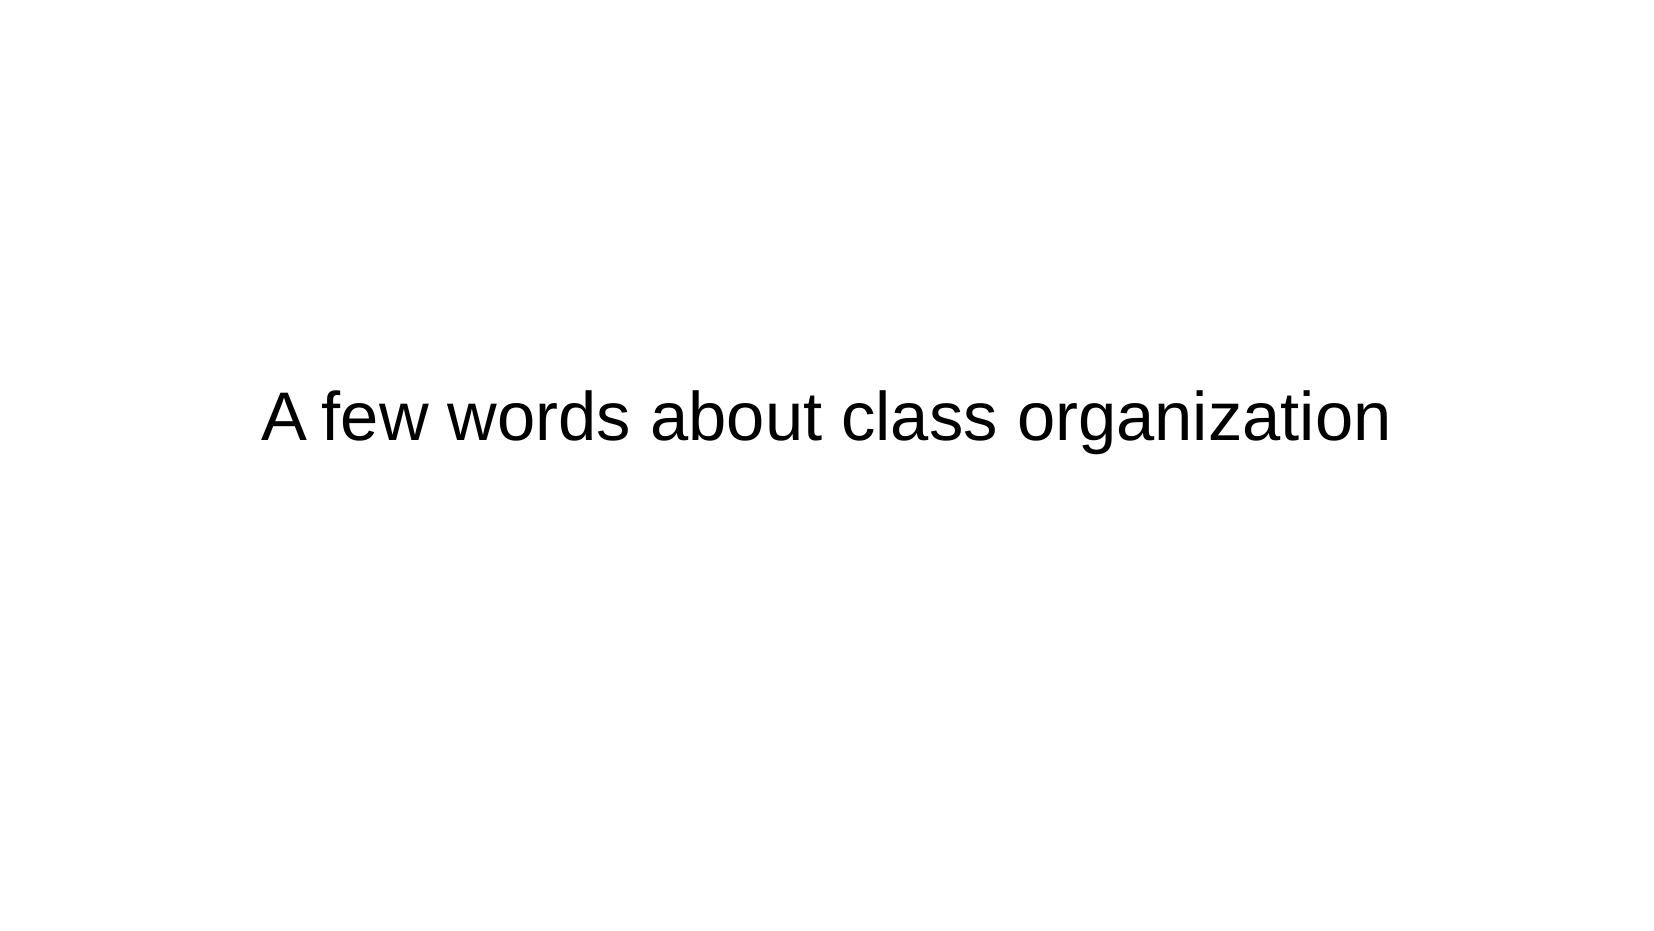

# A few words about class organization